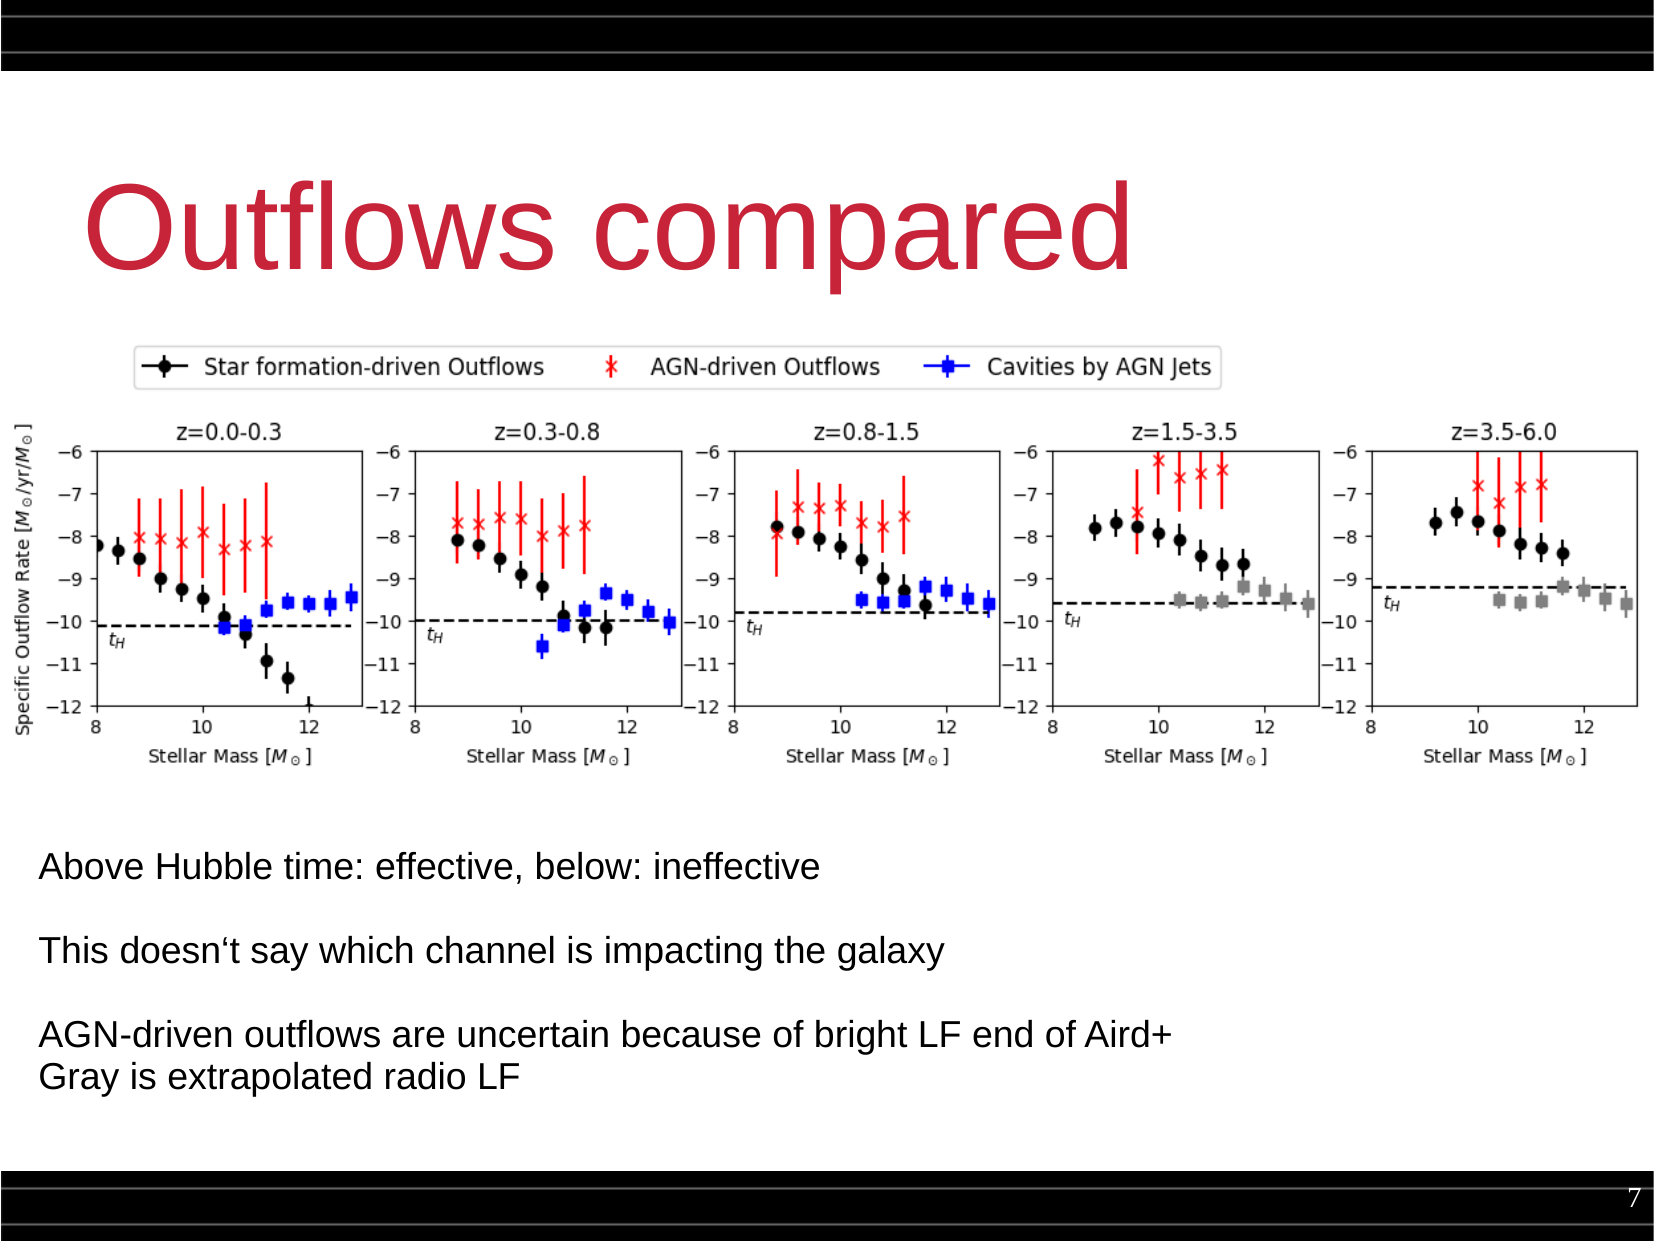

# Outflows compared
Above Hubble time: effective, below: ineffective
This doesn‘t say which channel is impacting the galaxy
AGN-driven outflows are uncertain because of bright LF end of Aird+
Gray is extrapolated radio LF